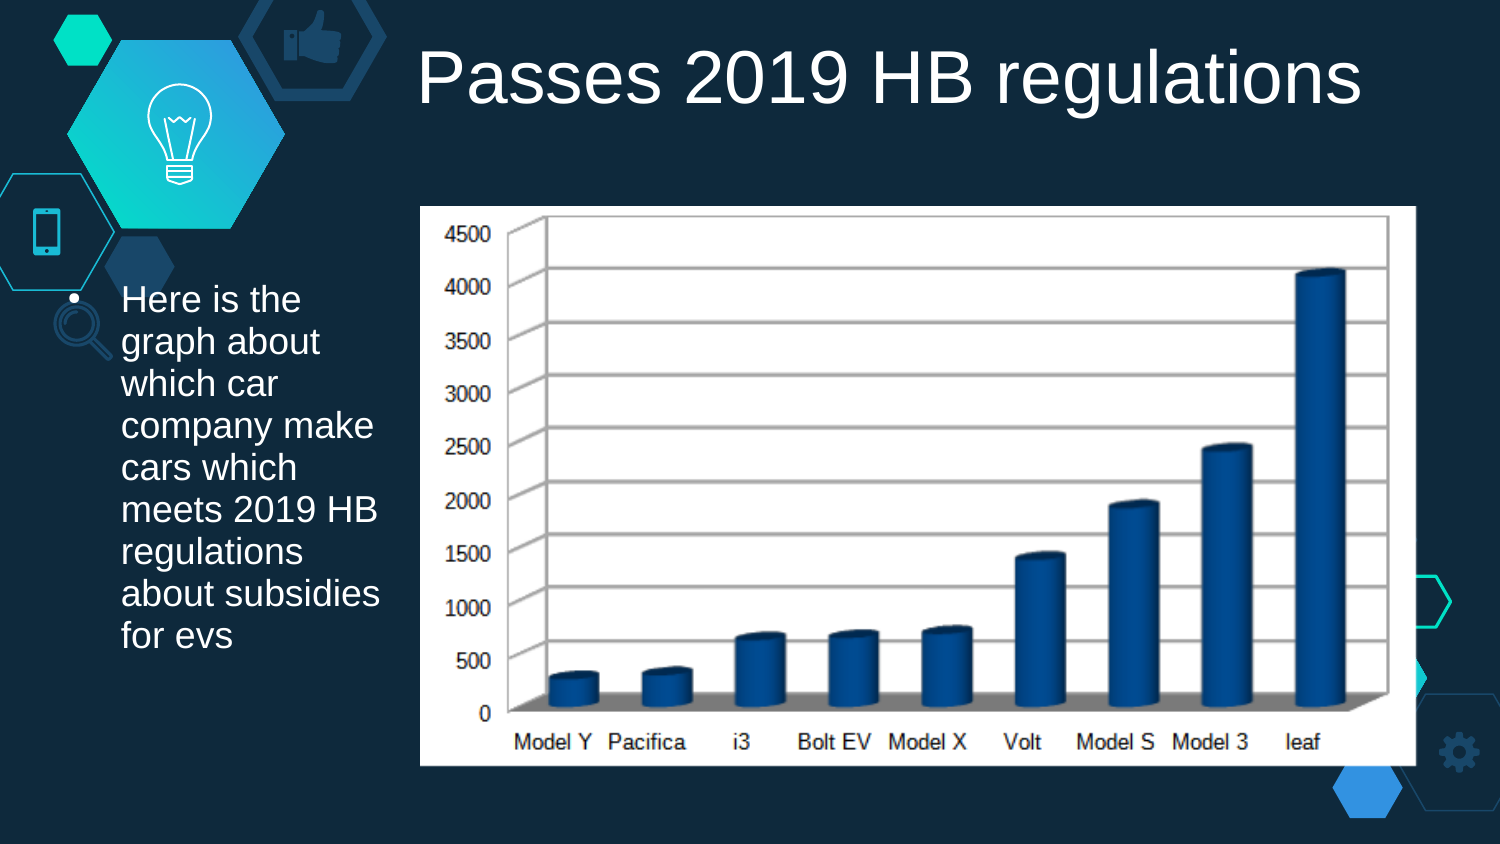

# Passes 2019 HB regulations
Here is the graph about which car company make cars which meets 2019 HB regulations about subsidies for evs